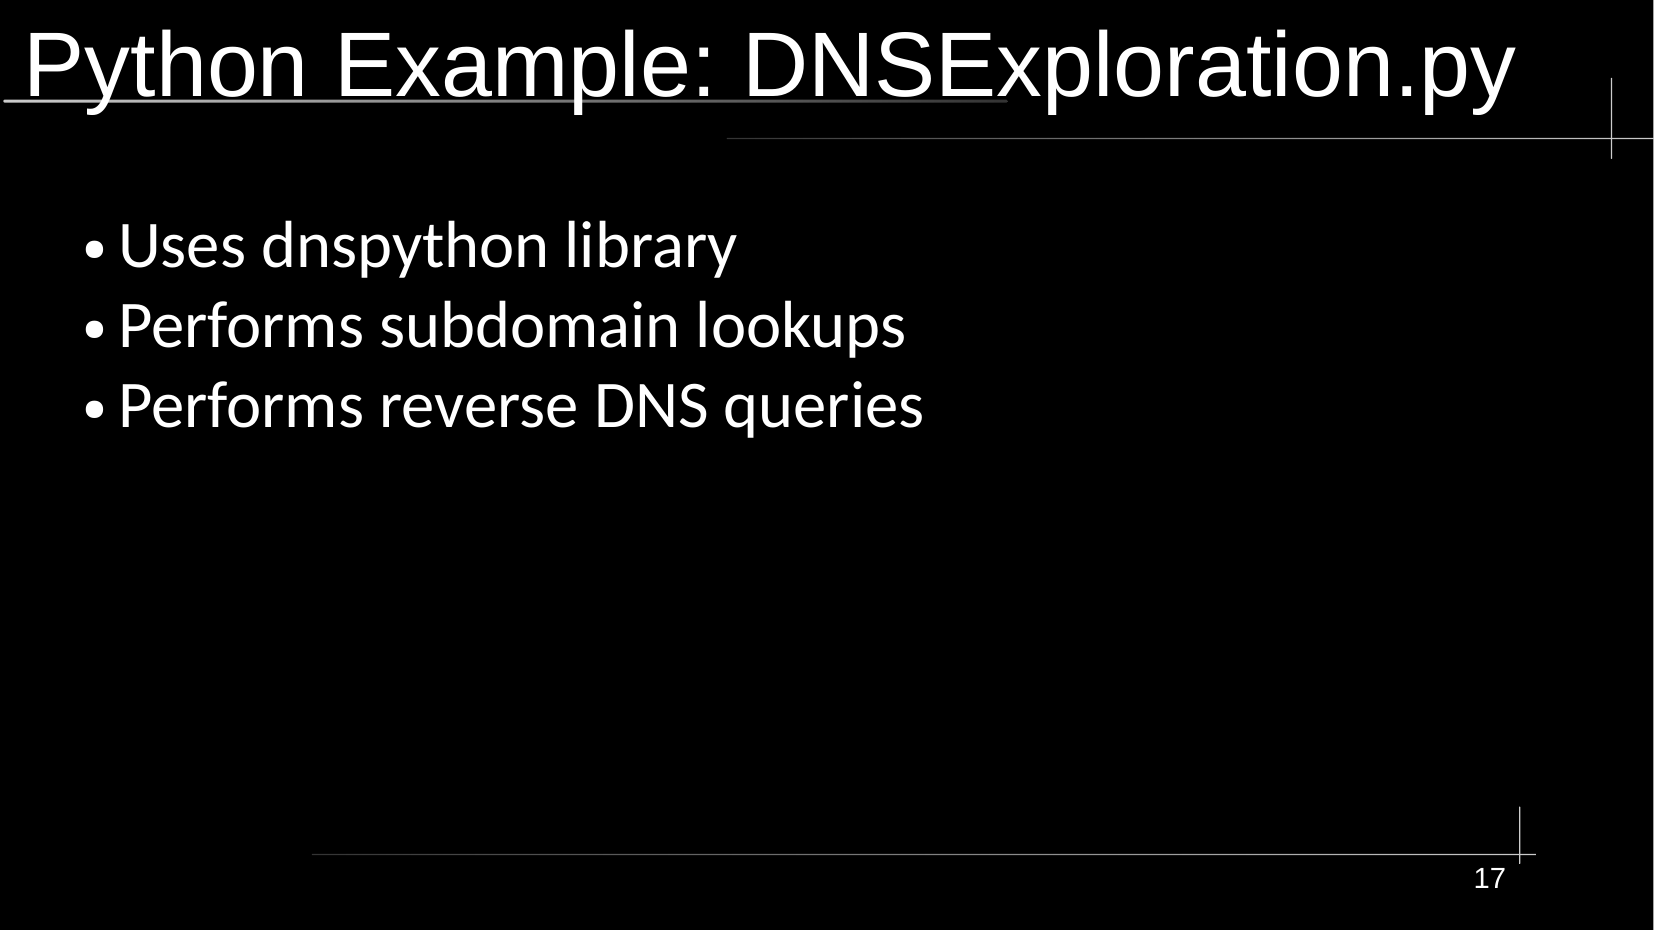

# Python Example: DNSExploration.py
Uses dnspython library
Performs subdomain lookups
Performs reverse DNS queries
17